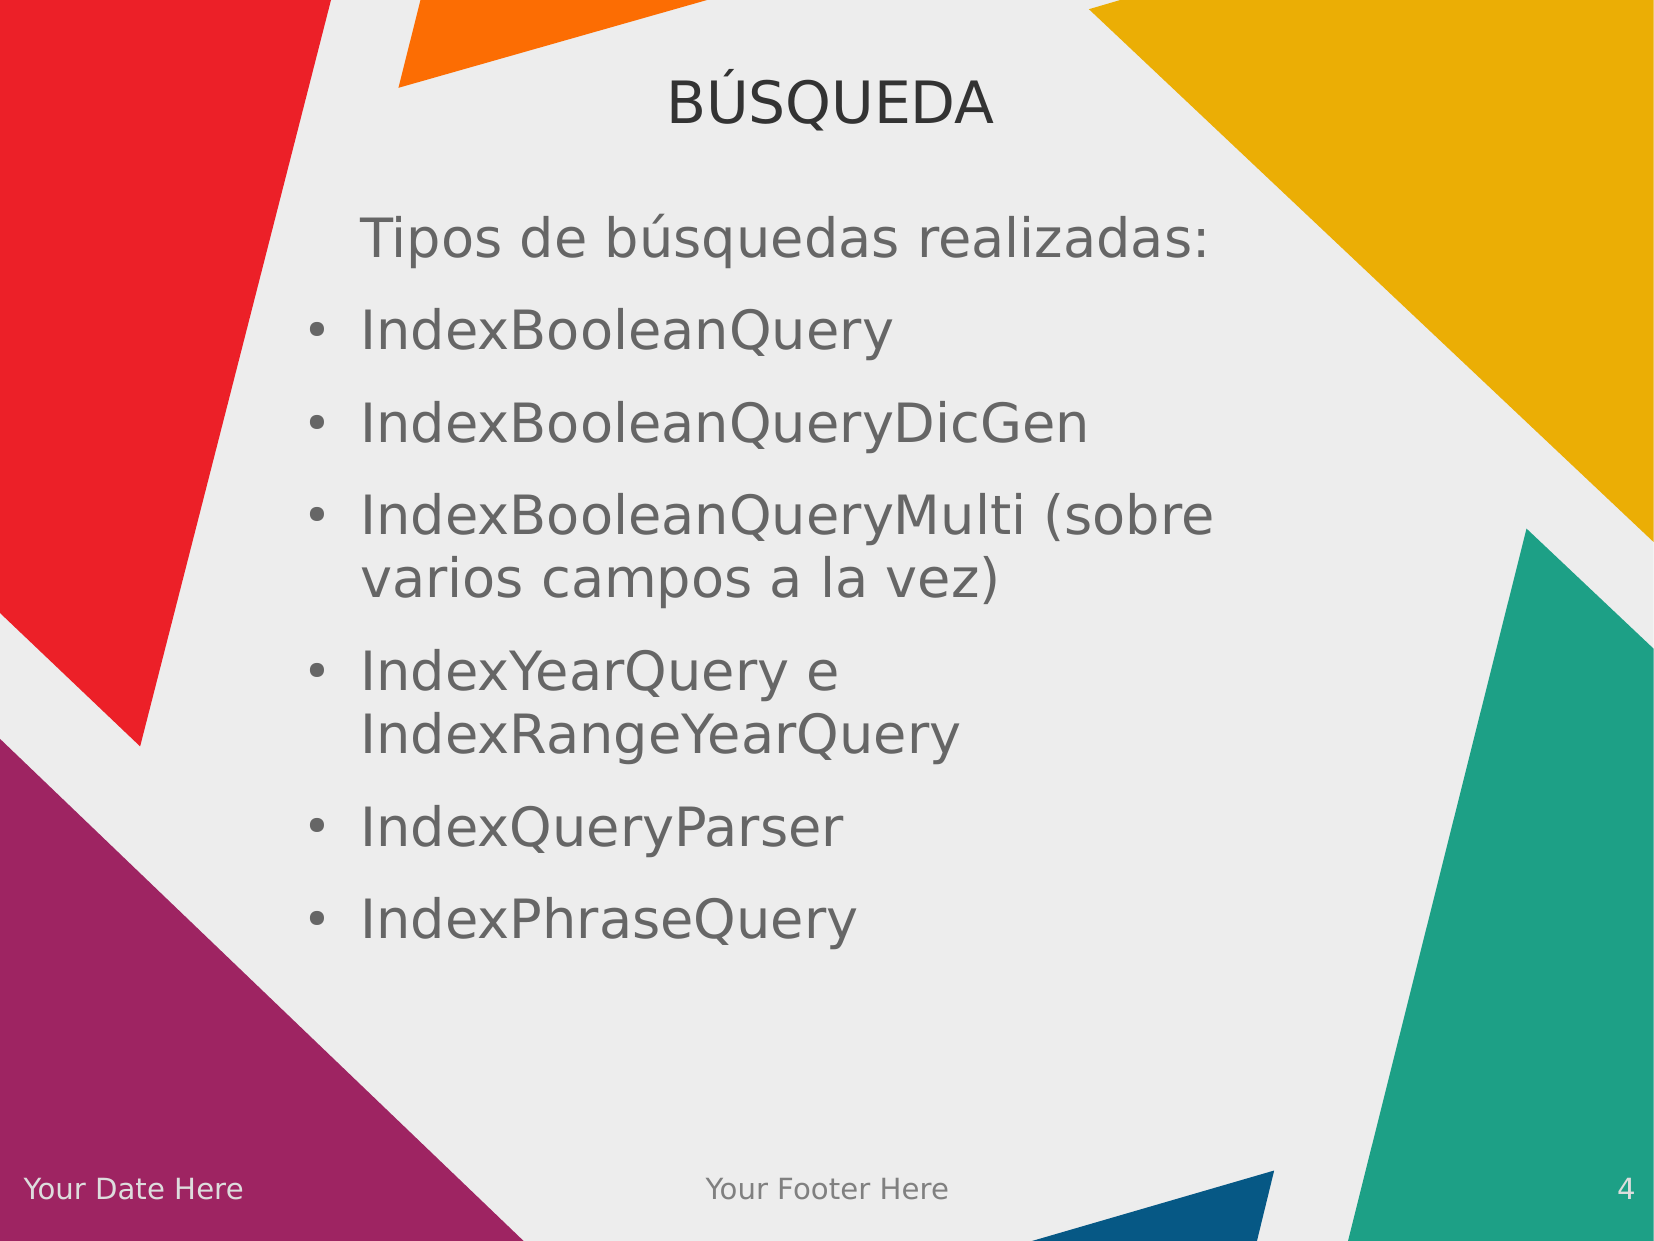

# BÚSQUEDA
Tipos de búsquedas realizadas:
IndexBooleanQuery
IndexBooleanQueryDicGen
IndexBooleanQueryMulti (sobre varios campos a la vez)
IndexYearQuery e IndexRangeYearQuery
IndexQueryParser
IndexPhraseQuery
Your Date Here
Your Footer Here
4